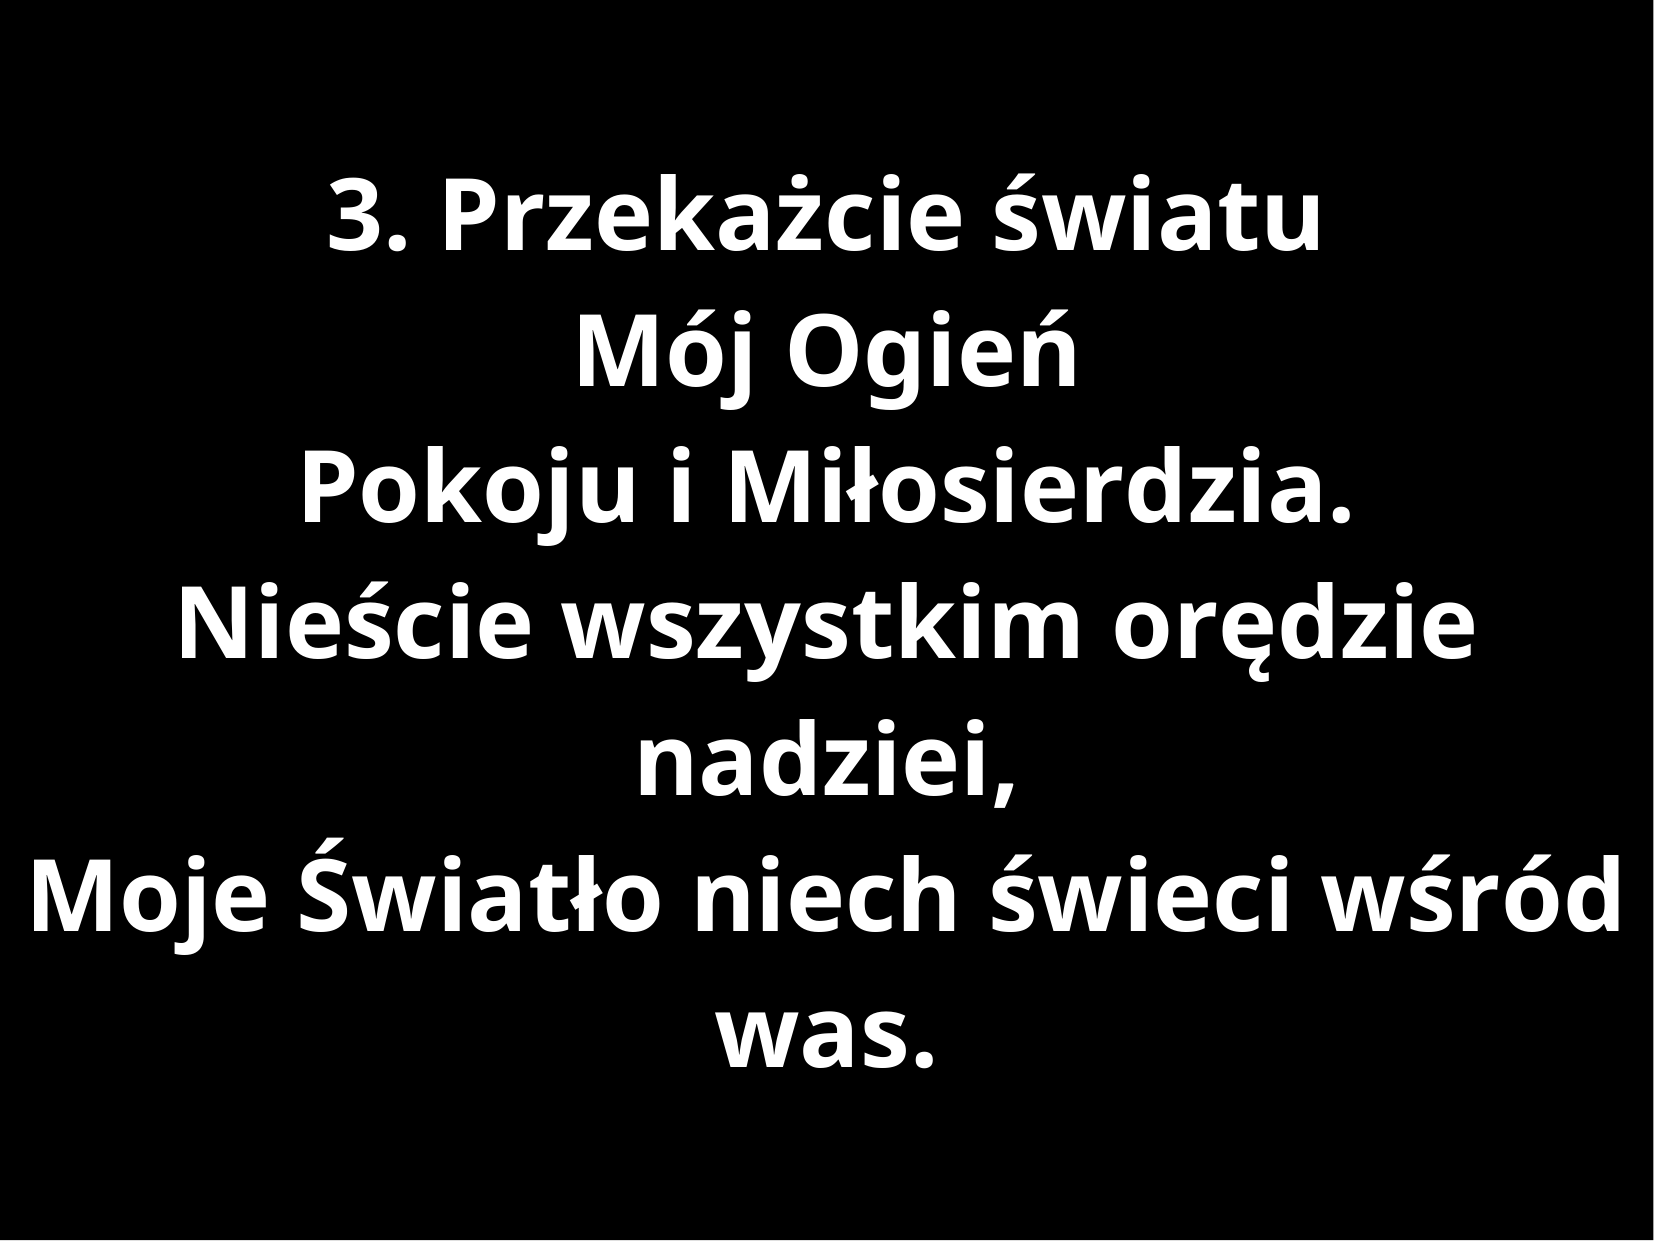

# 3. Przekażcie światu Mój Ogień Pokoju i Miłosierdzia. Nieście wszystkim orędzie nadziei, Moje Światło niech świeci wśród was.